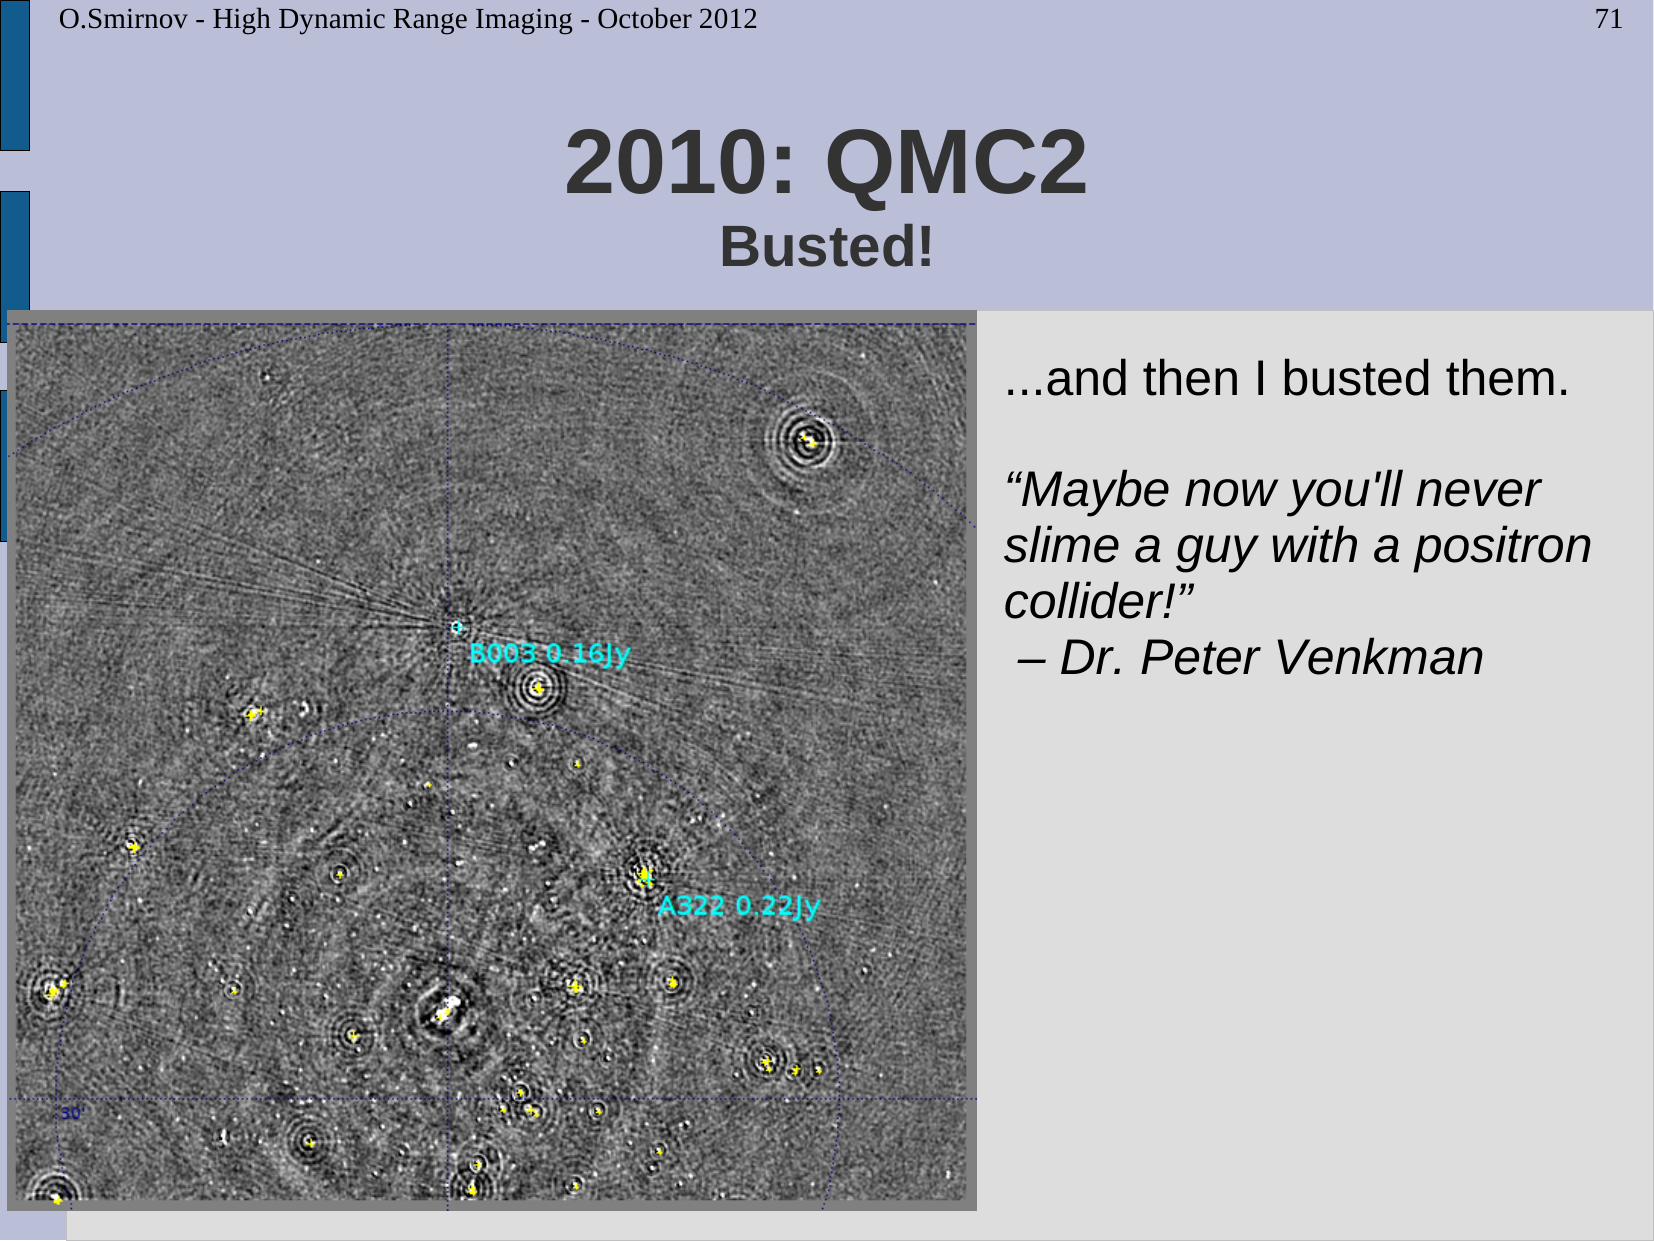

O.Smirnov - High Dynamic Range Imaging - October 2012
71
# 2010: QMC2 Busted!
...and then I busted them.
“Maybe now you'll never slime a guy with a positron collider!”
 – Dr. Peter Venkman